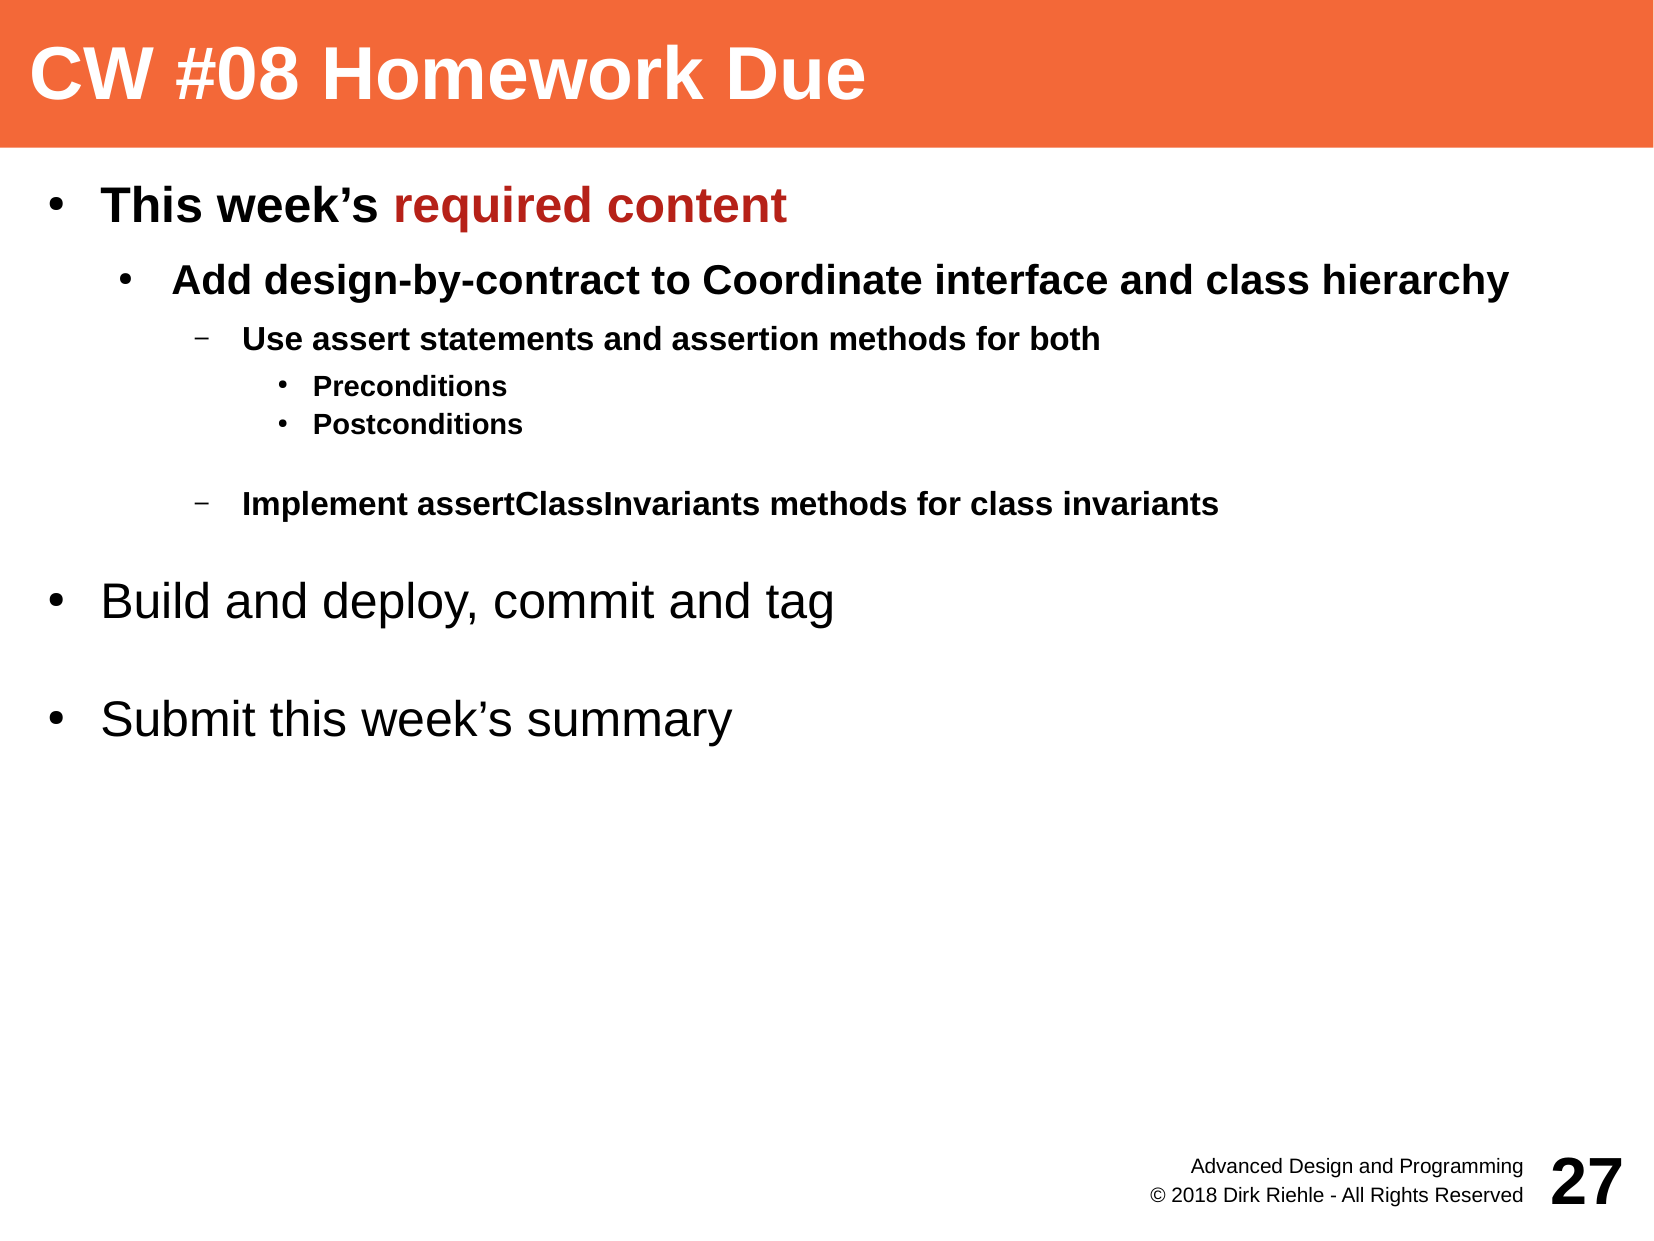

# CW #08 Homework Due
This week’s required content
Add design-by-contract to Coordinate interface and class hierarchy
Use assert statements and assertion methods for both
Preconditions
Postconditions
Implement assertClassInvariants methods for class invariants
Build and deploy, commit and tag
Submit this week’s summary
Advanced Design and Programming
27
© 2018 Dirk Riehle - All Rights Reserved